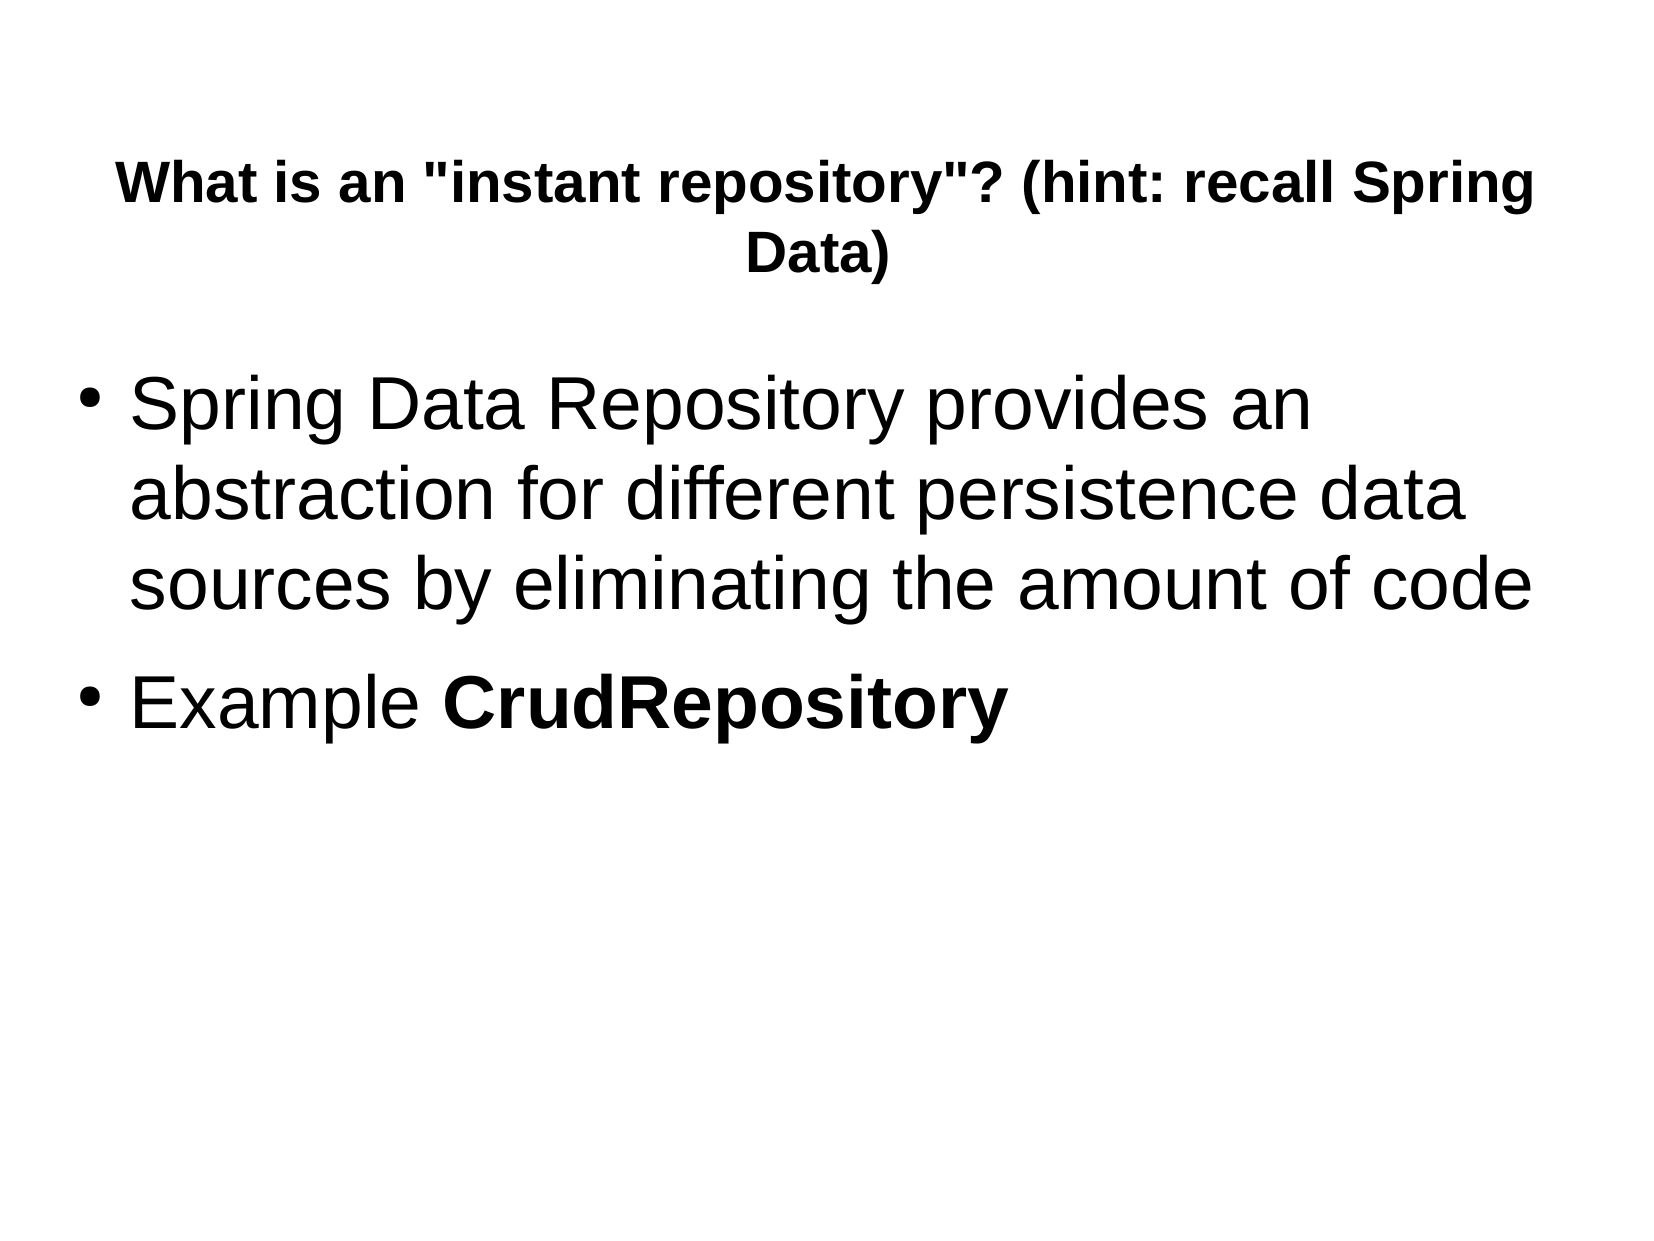

# What is an "instant repository"? (hint: recall Spring Data)
Spring Data Repository provides an abstraction for different persistence data sources by eliminating the amount of code
Example CrudRepository